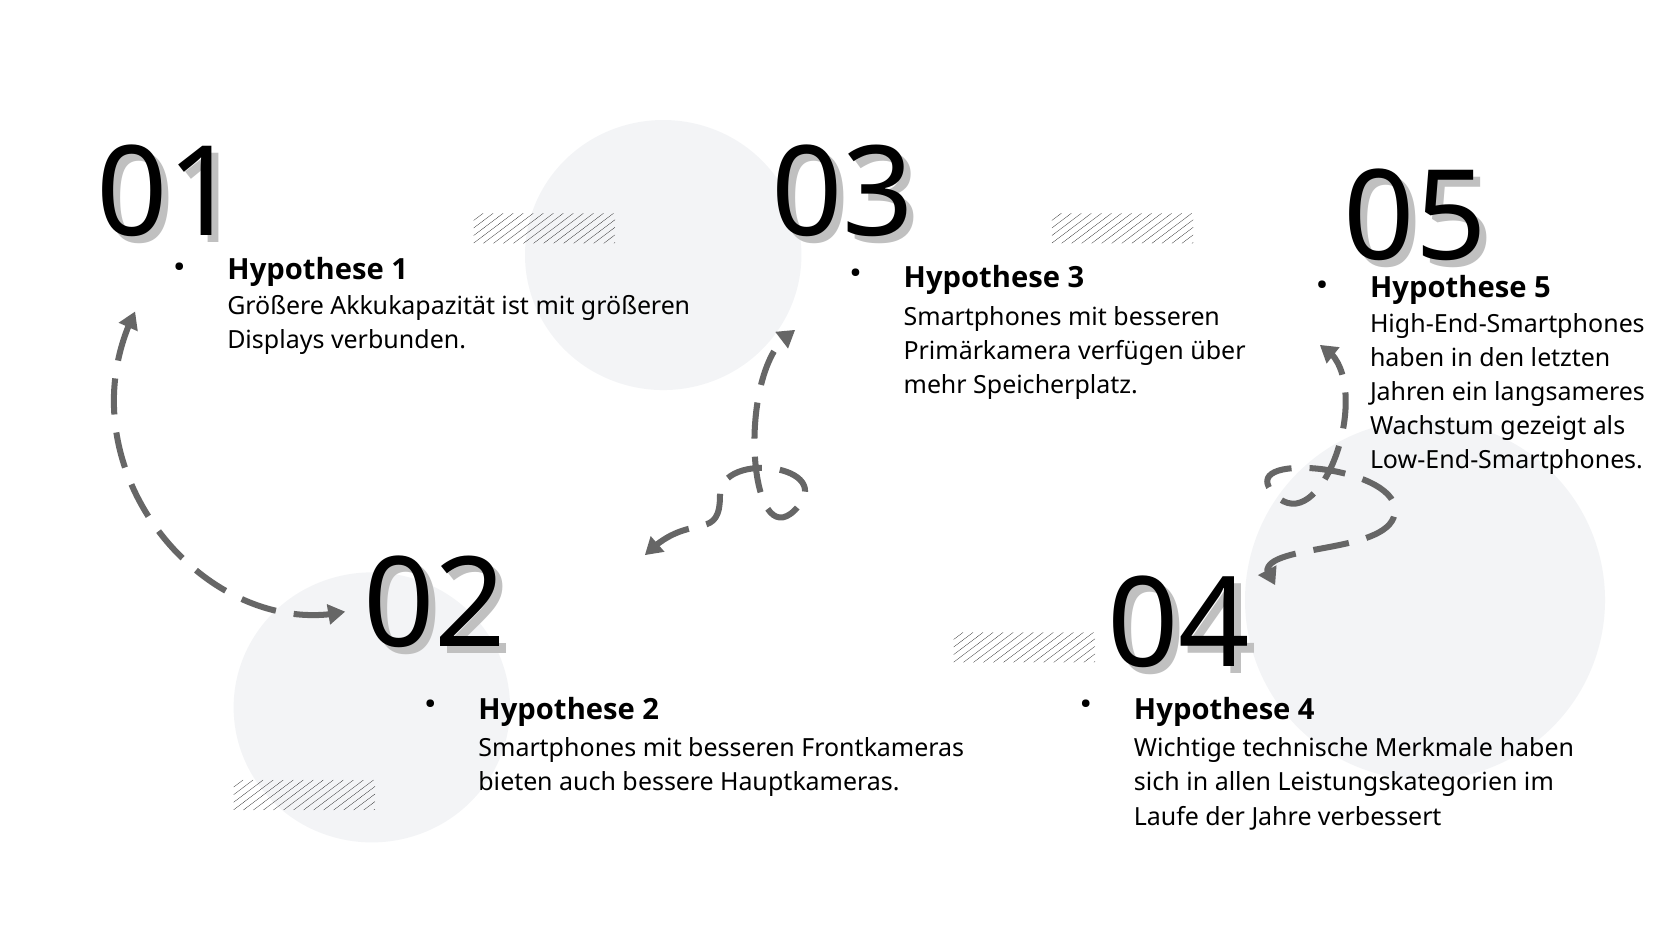

01
03
05
# Hypothese 1 Größere Akkukapazität ist mit größeren Displays verbunden.
Hypothese 3
Smartphones mit besseren Primärkamera verfügen über
mehr Speicherplatz.
Hypothese 5
High-End-Smartphones
haben in den letzten
Jahren ein langsameres
Wachstum gezeigt als
Low-End-Smartphones.
02
04
Hypothese 2
Smartphones mit besseren Frontkameras bieten auch bessere Hauptkameras.
Hypothese 4
Wichtige technische Merkmale haben sich in allen Leistungskategorien im Laufe der Jahre verbessert